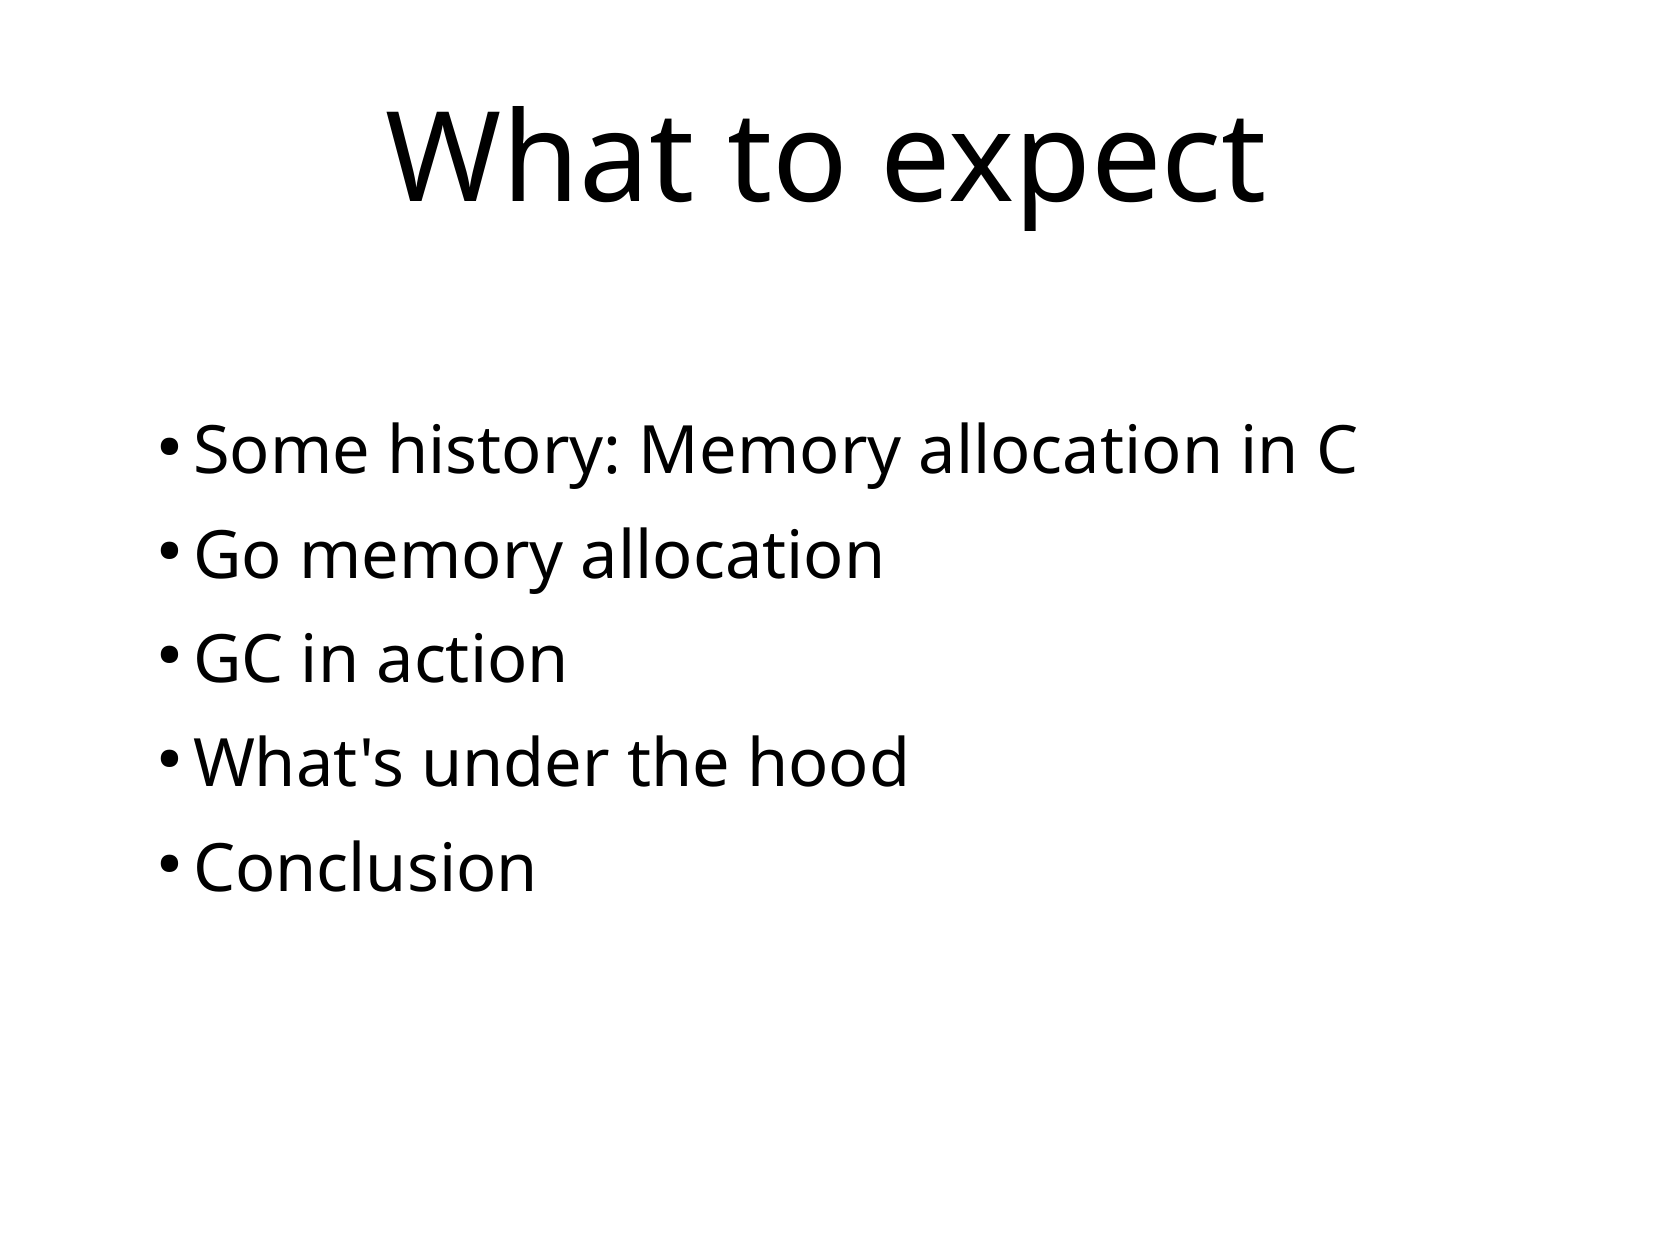

# What to expect
Some history: Memory allocation in C
Go memory allocation
GC in action
What's under the hood
Conclusion